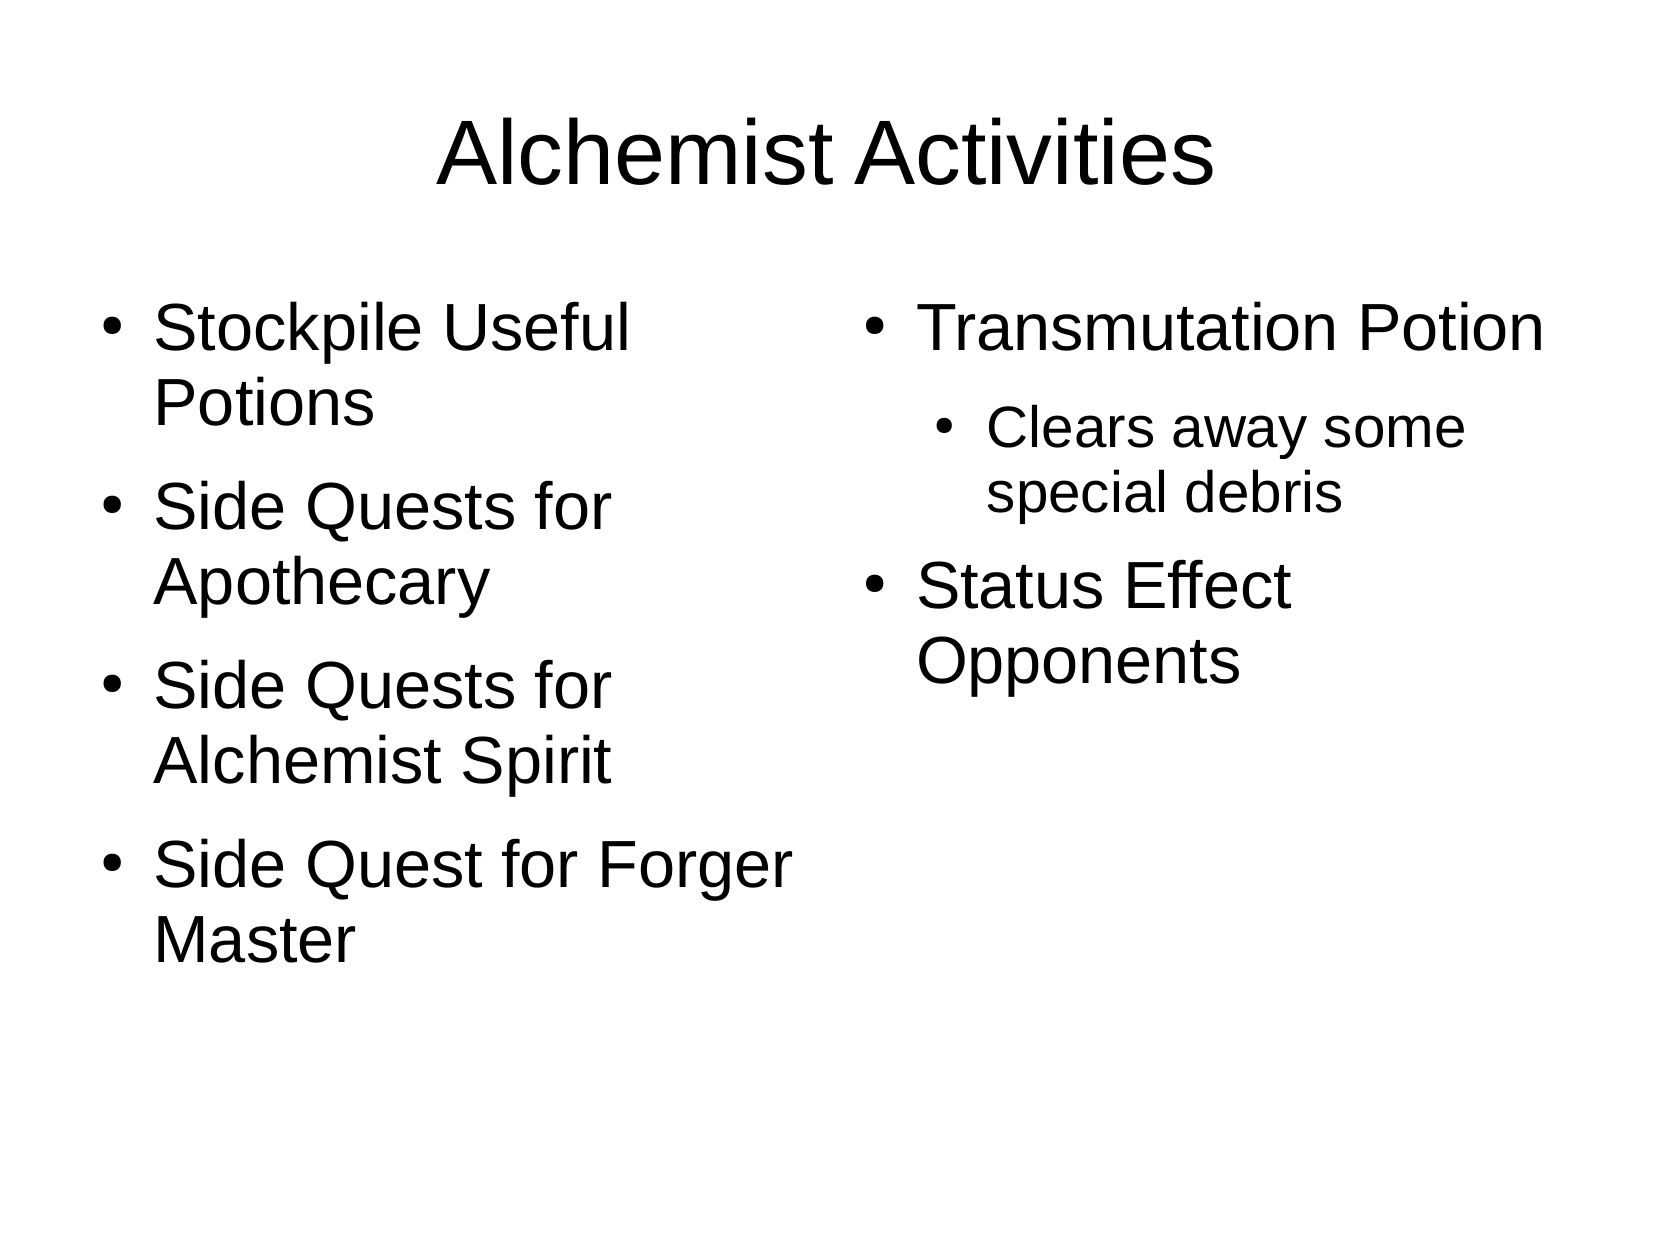

# Alchemist Activities
Stockpile Useful Potions
Side Quests for Apothecary
Side Quests for Alchemist Spirit
Side Quest for Forger Master
Transmutation Potion
Clears away some special debris
Status Effect Opponents